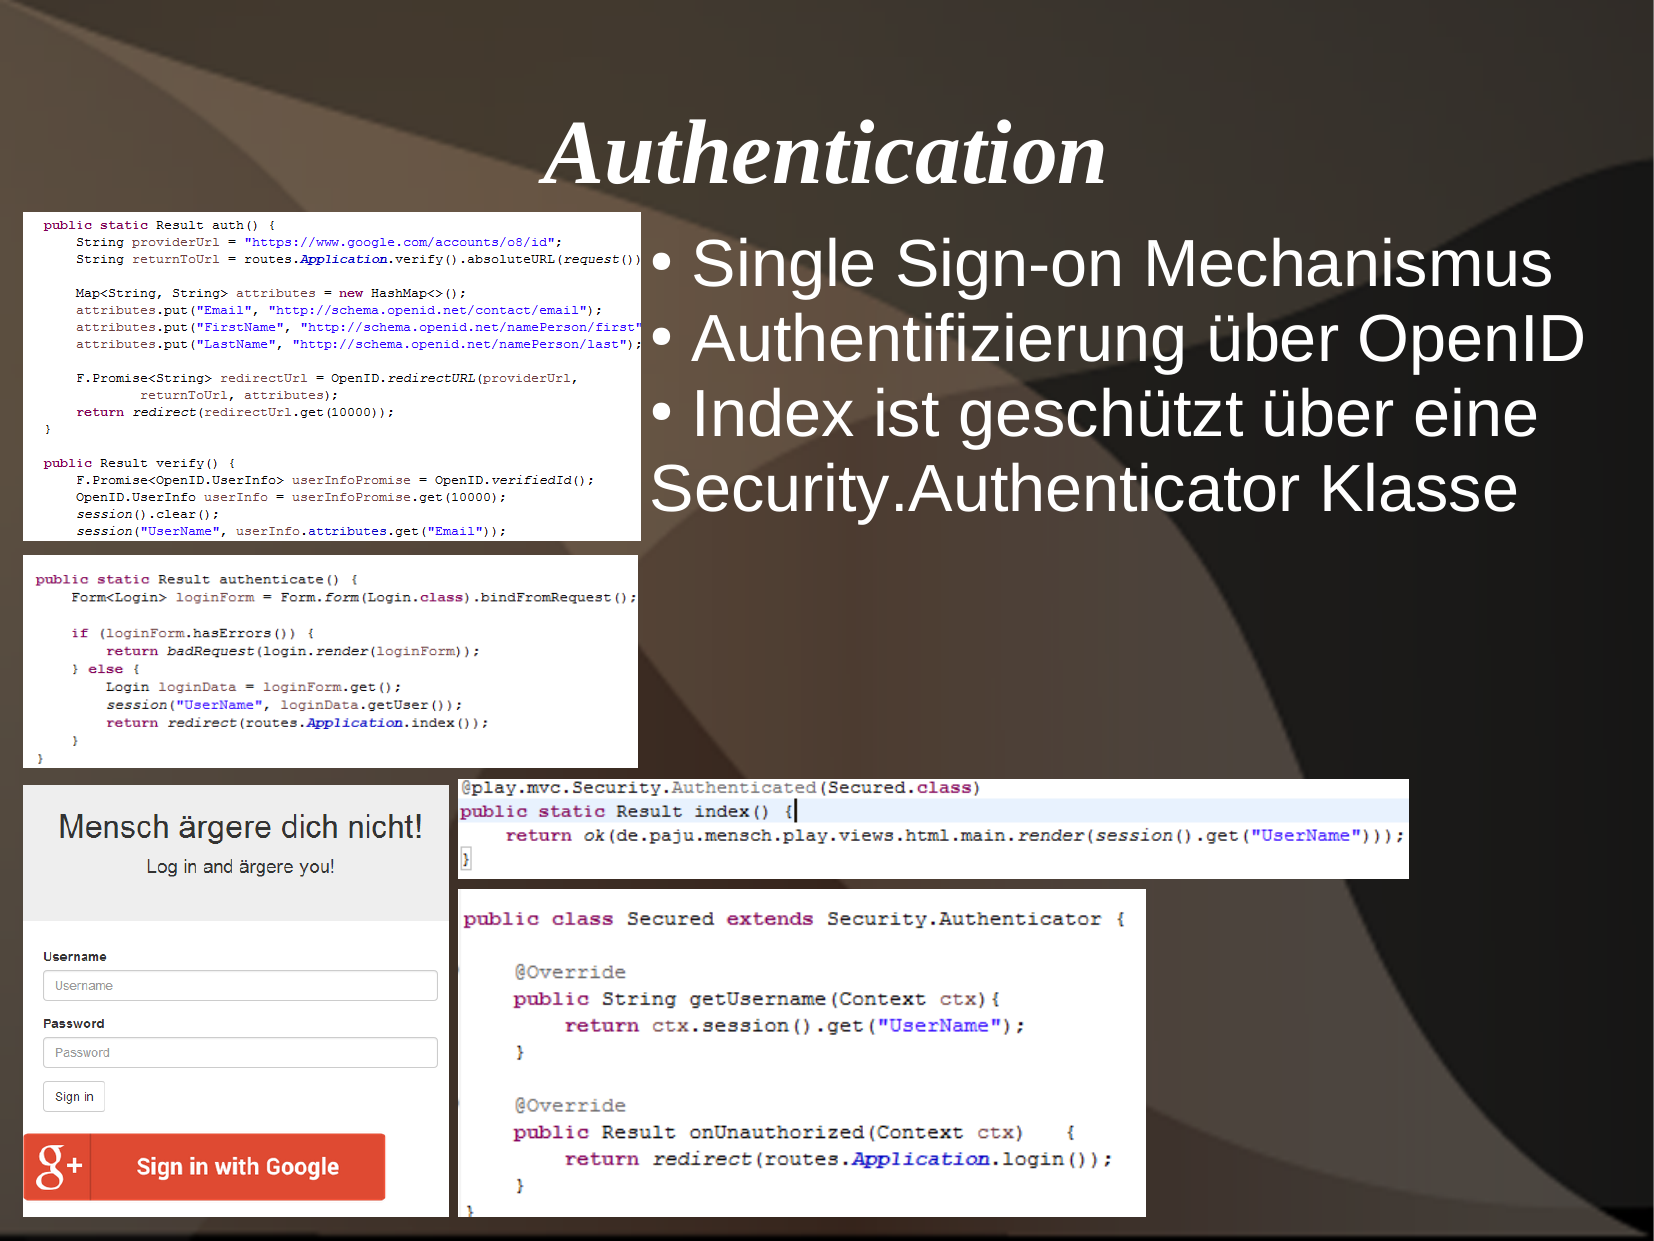

# Authentication
 Single Sign-on Mechanismus
 Authentifizierung über OpenID
 Index ist geschützt über eine Security.Authenticator Klasse